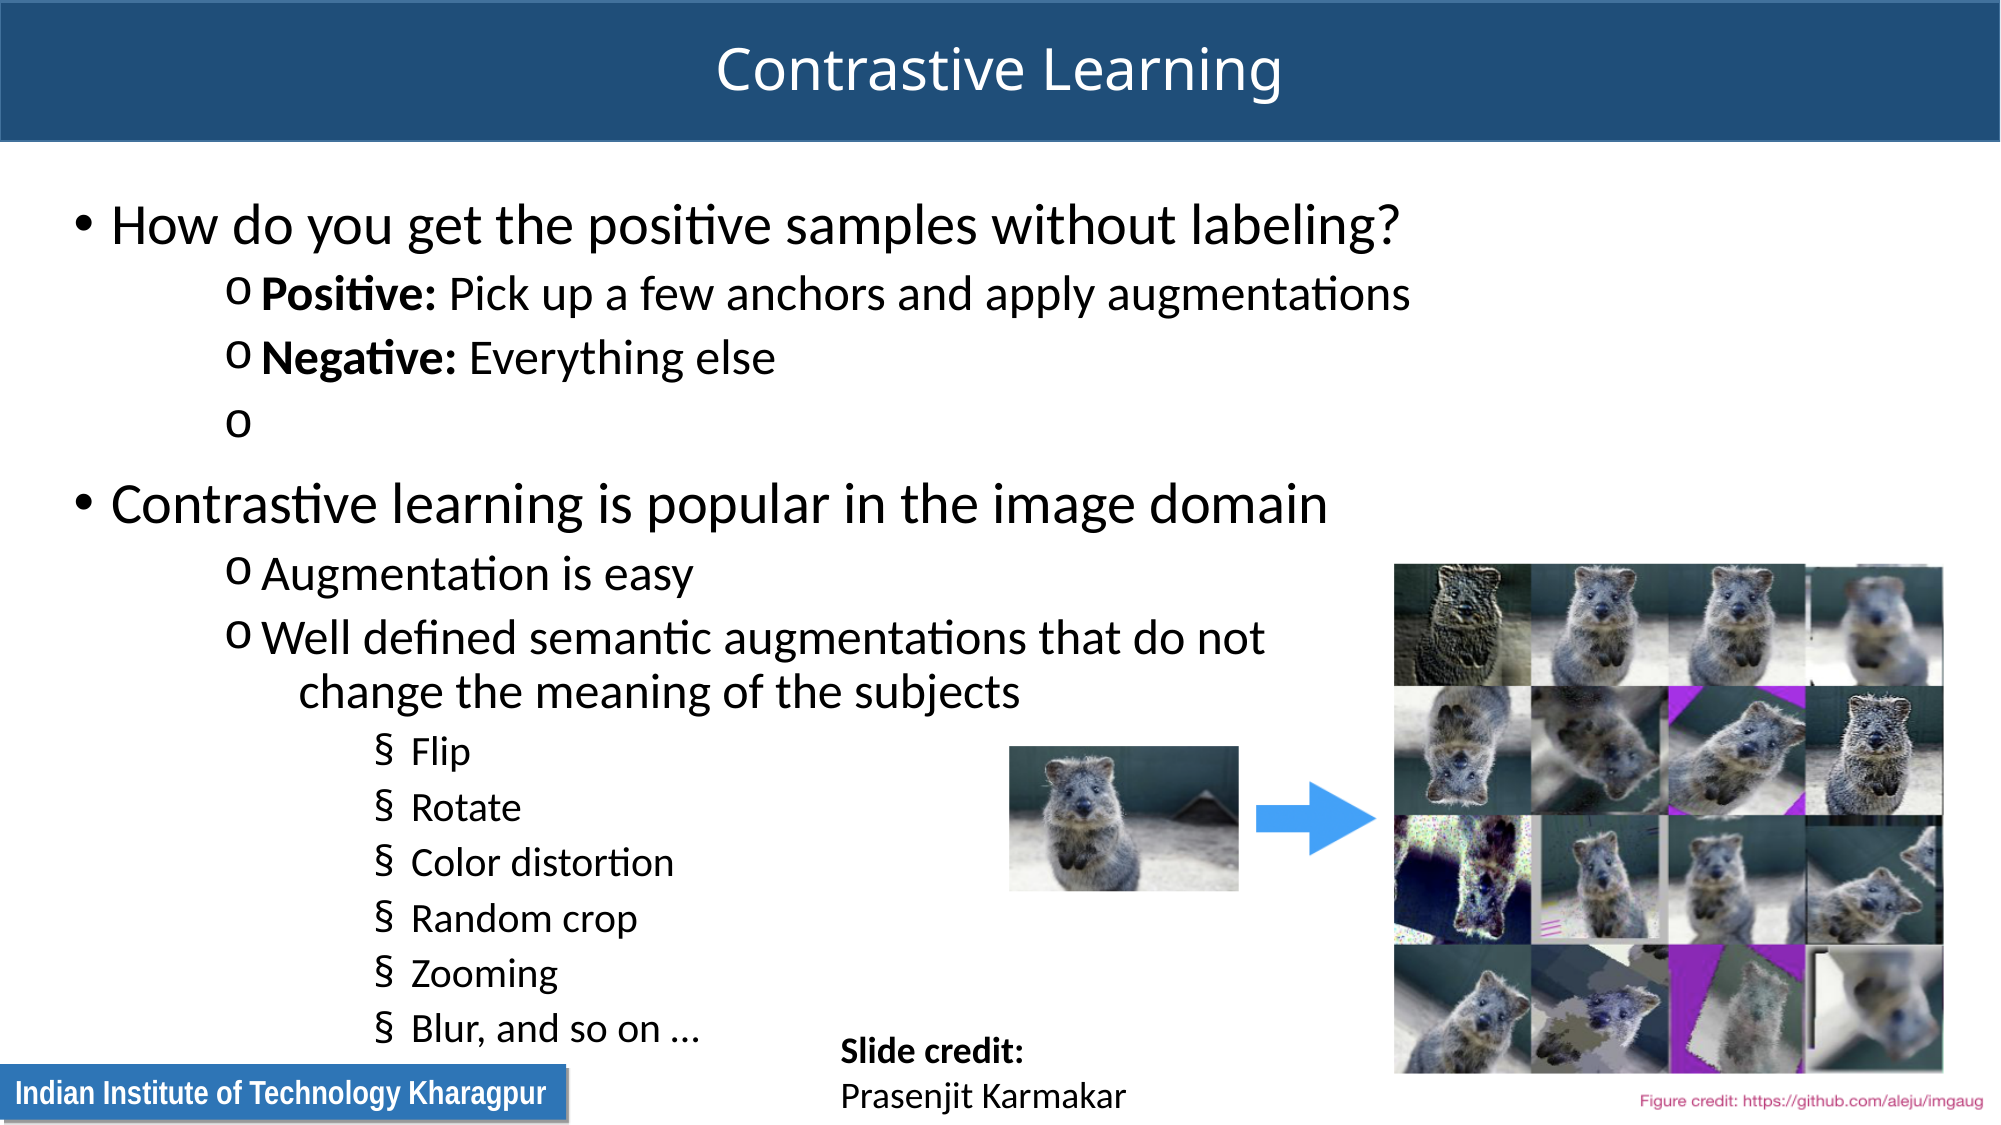

Contrastive Learning
# How do you get the positive samples without labeling?
Positive: Pick up a few anchors and apply augmentations
Negative: Everything else
Contrastive learning is popular in the image domain
Augmentation is easy
Well defined semantic augmentations that do not
change the meaning of the subjects
Flip
Rotate
Color distortion
Random crop
Zooming
Blur, and so on …
Slide credit: Prasenjit Karmakar